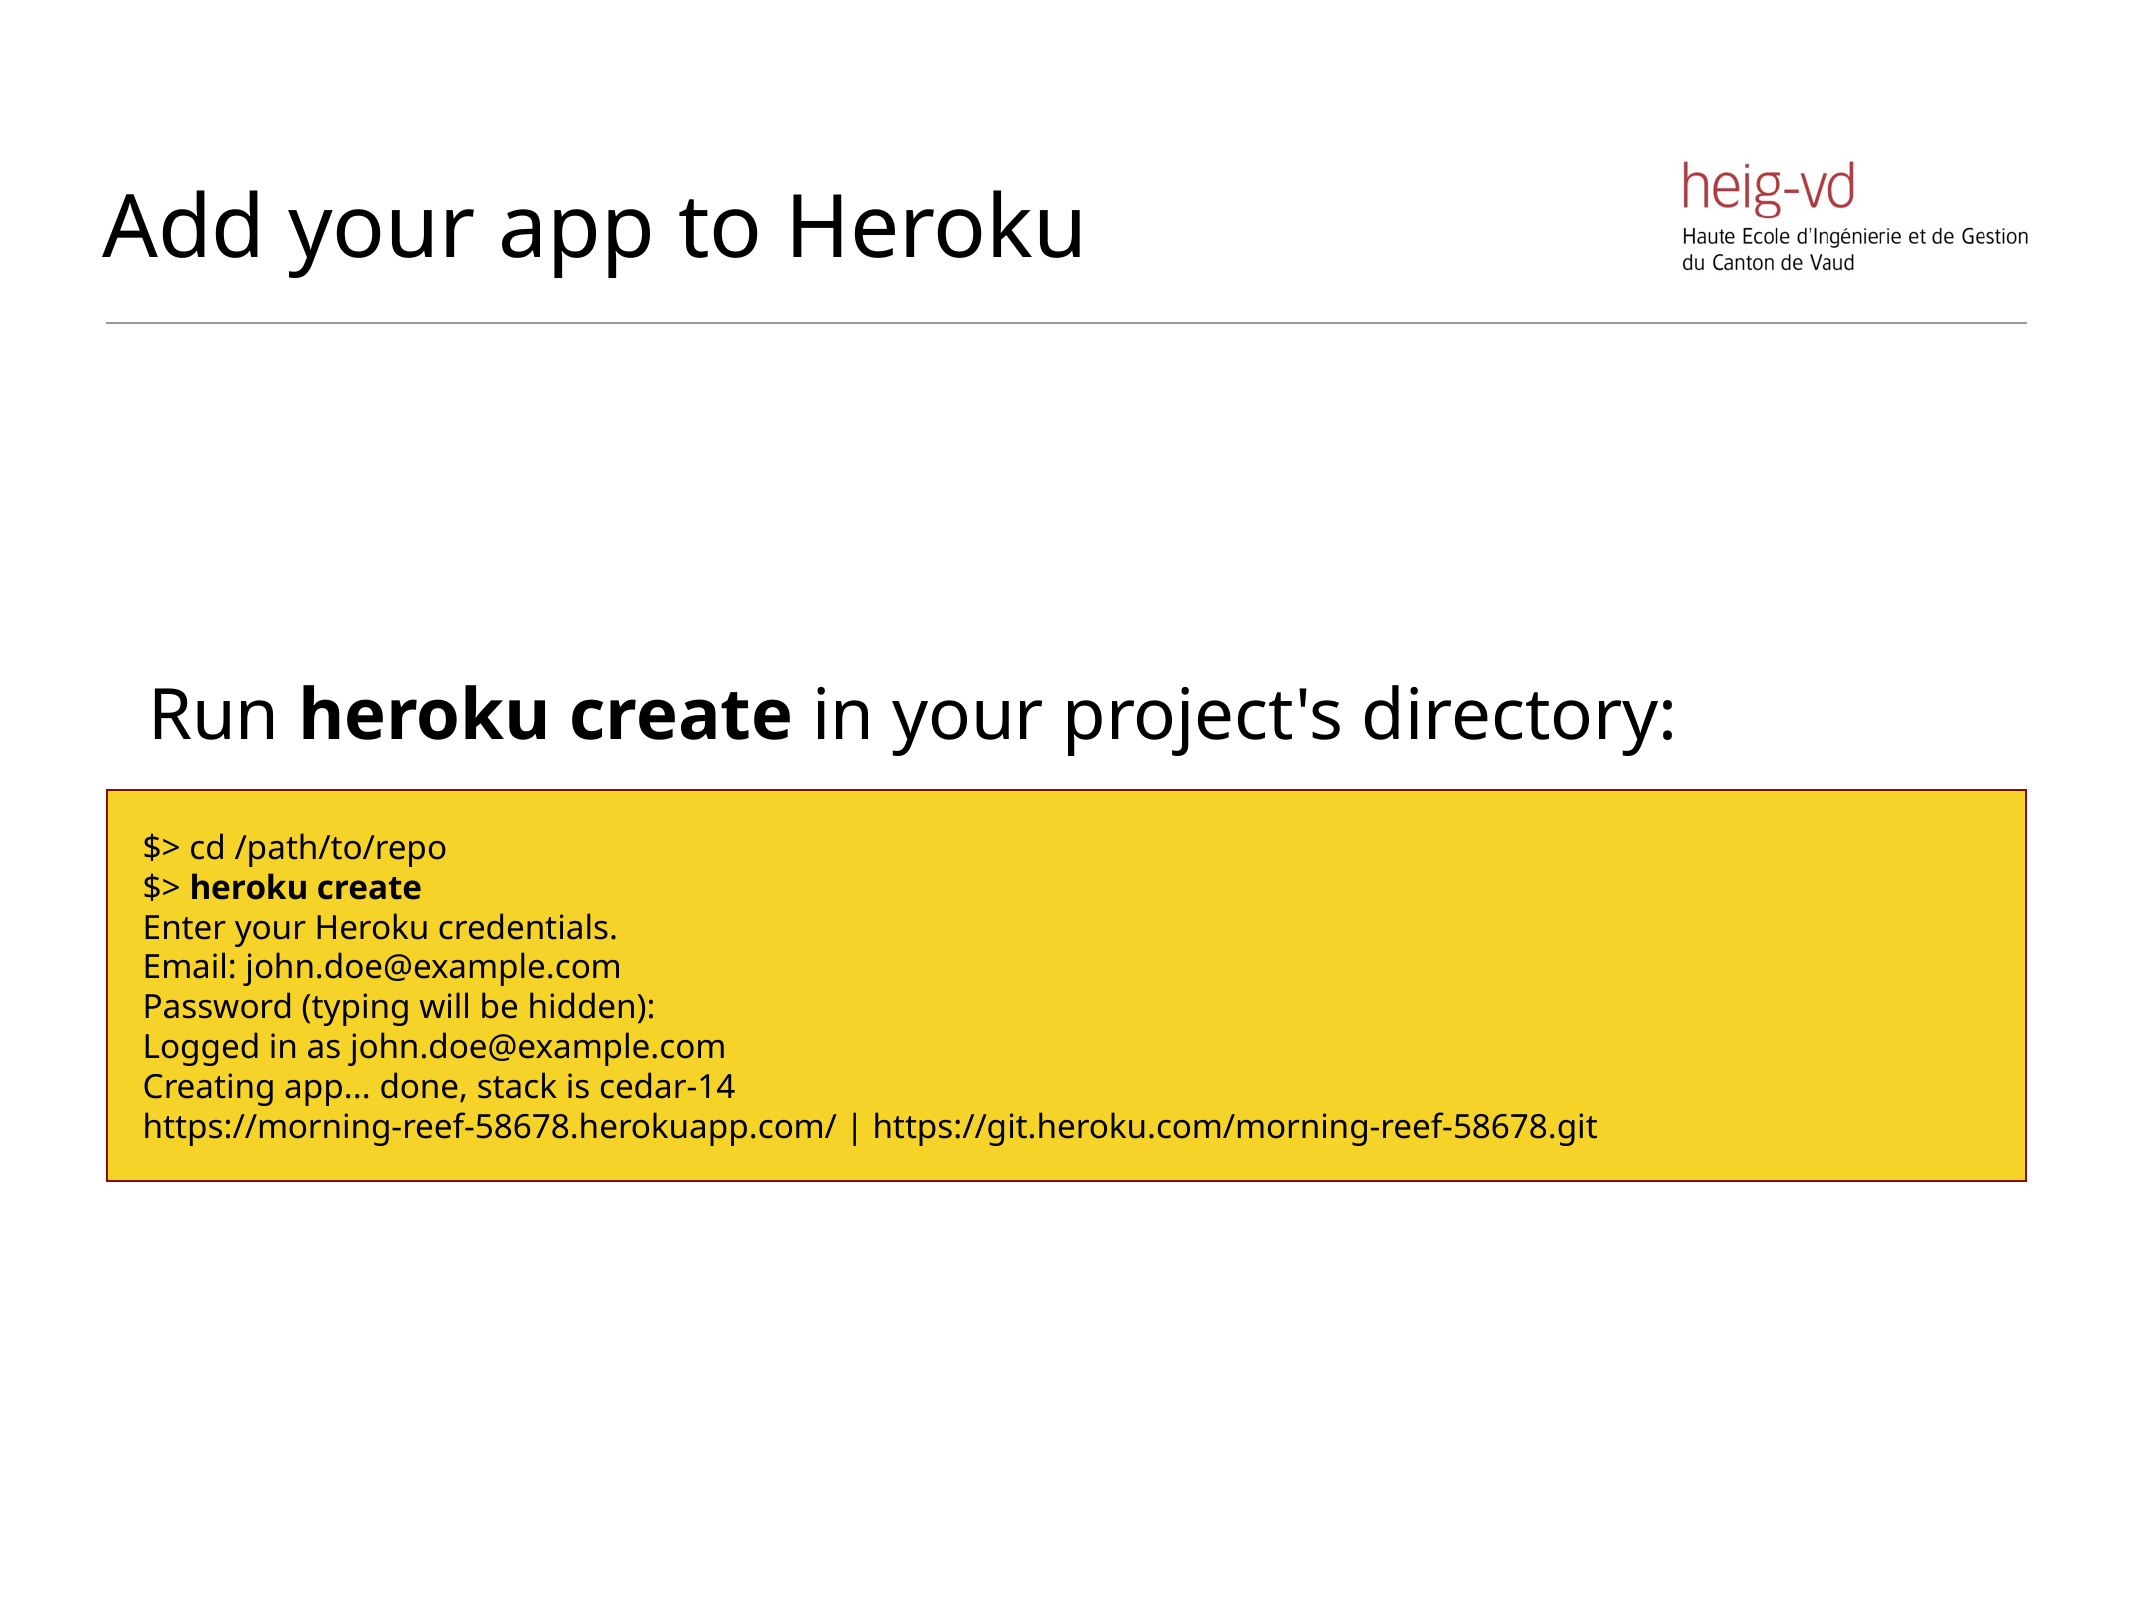

# Add your app to Heroku
Run heroku create in your project's directory:
$> cd /path/to/repo
$> heroku create
Enter your Heroku credentials.
Email: john.doe@example.com
Password (typing will be hidden):
Logged in as john.doe@example.com
Creating app... done, stack is cedar-14
https://morning-reef-58678.herokuapp.com/ | https://git.heroku.com/morning-reef-58678.git